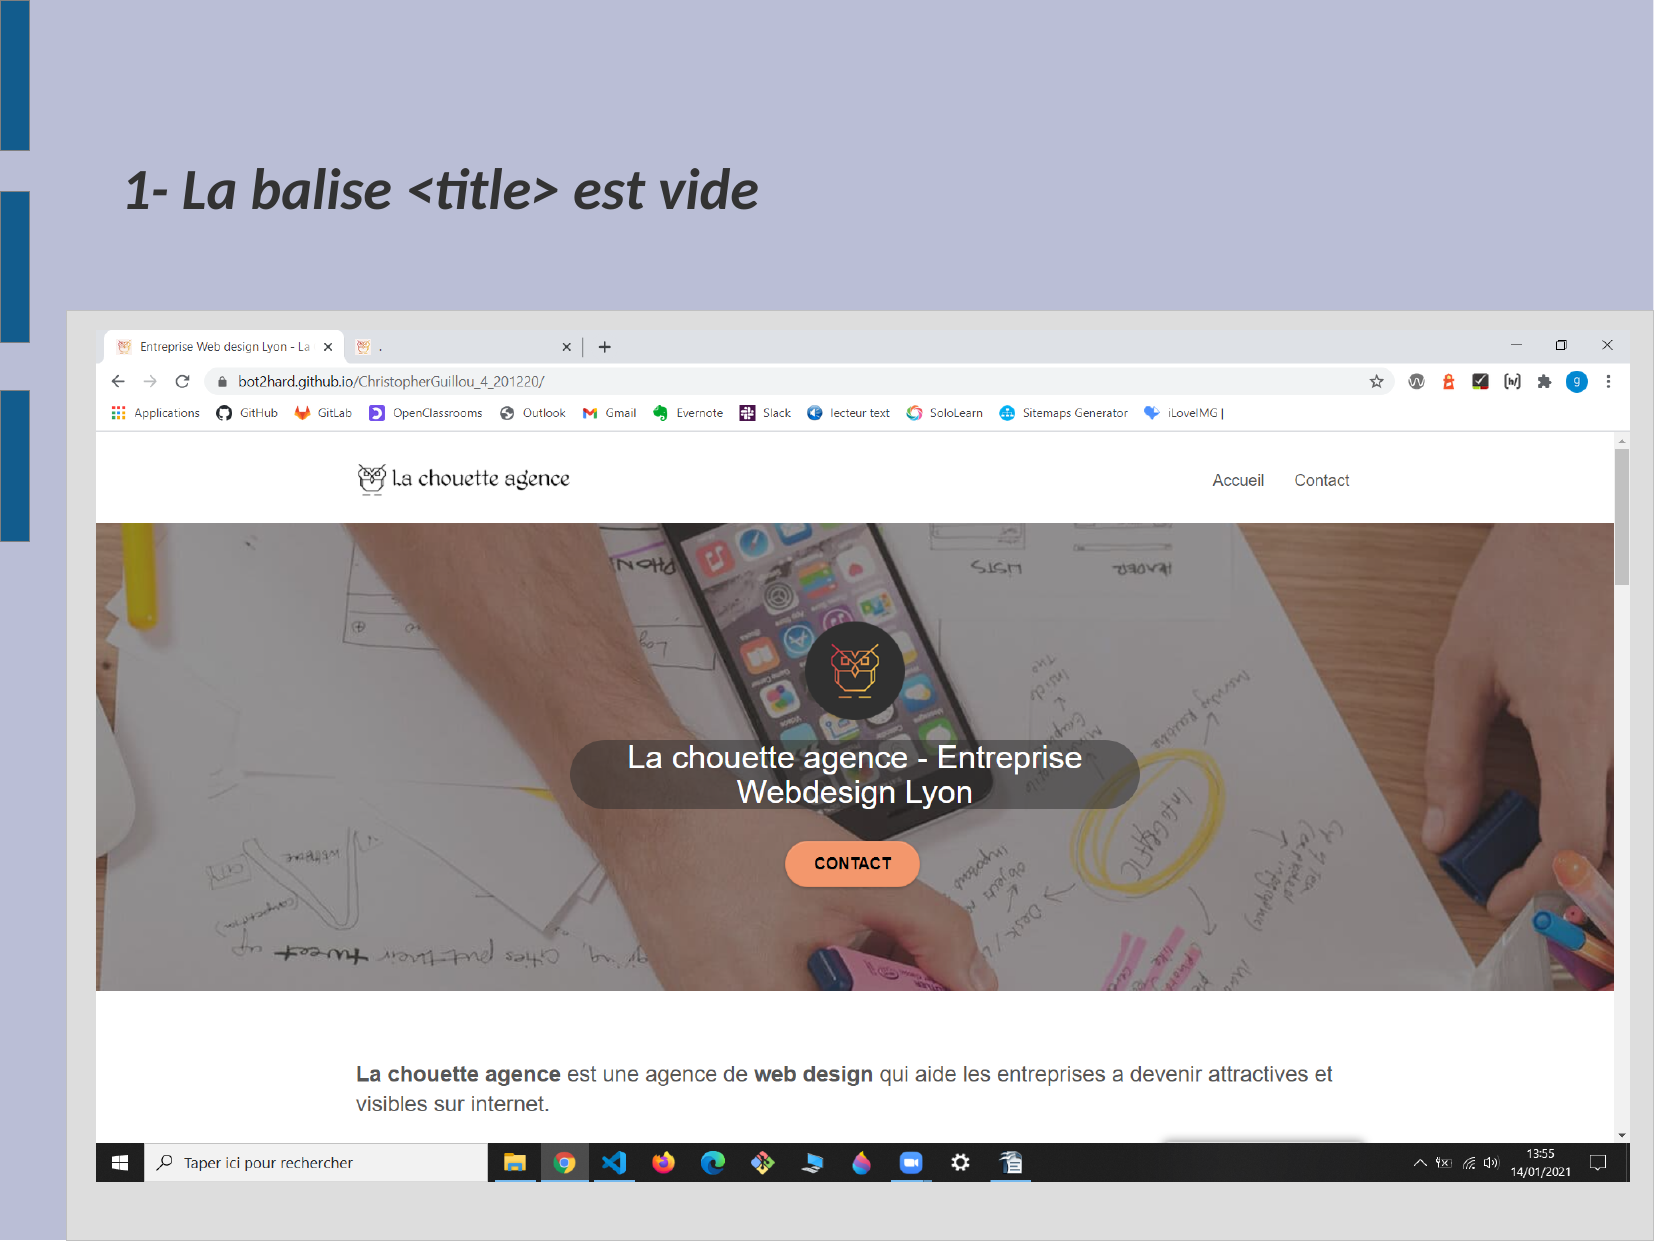

# 1- La balise <title> est vide